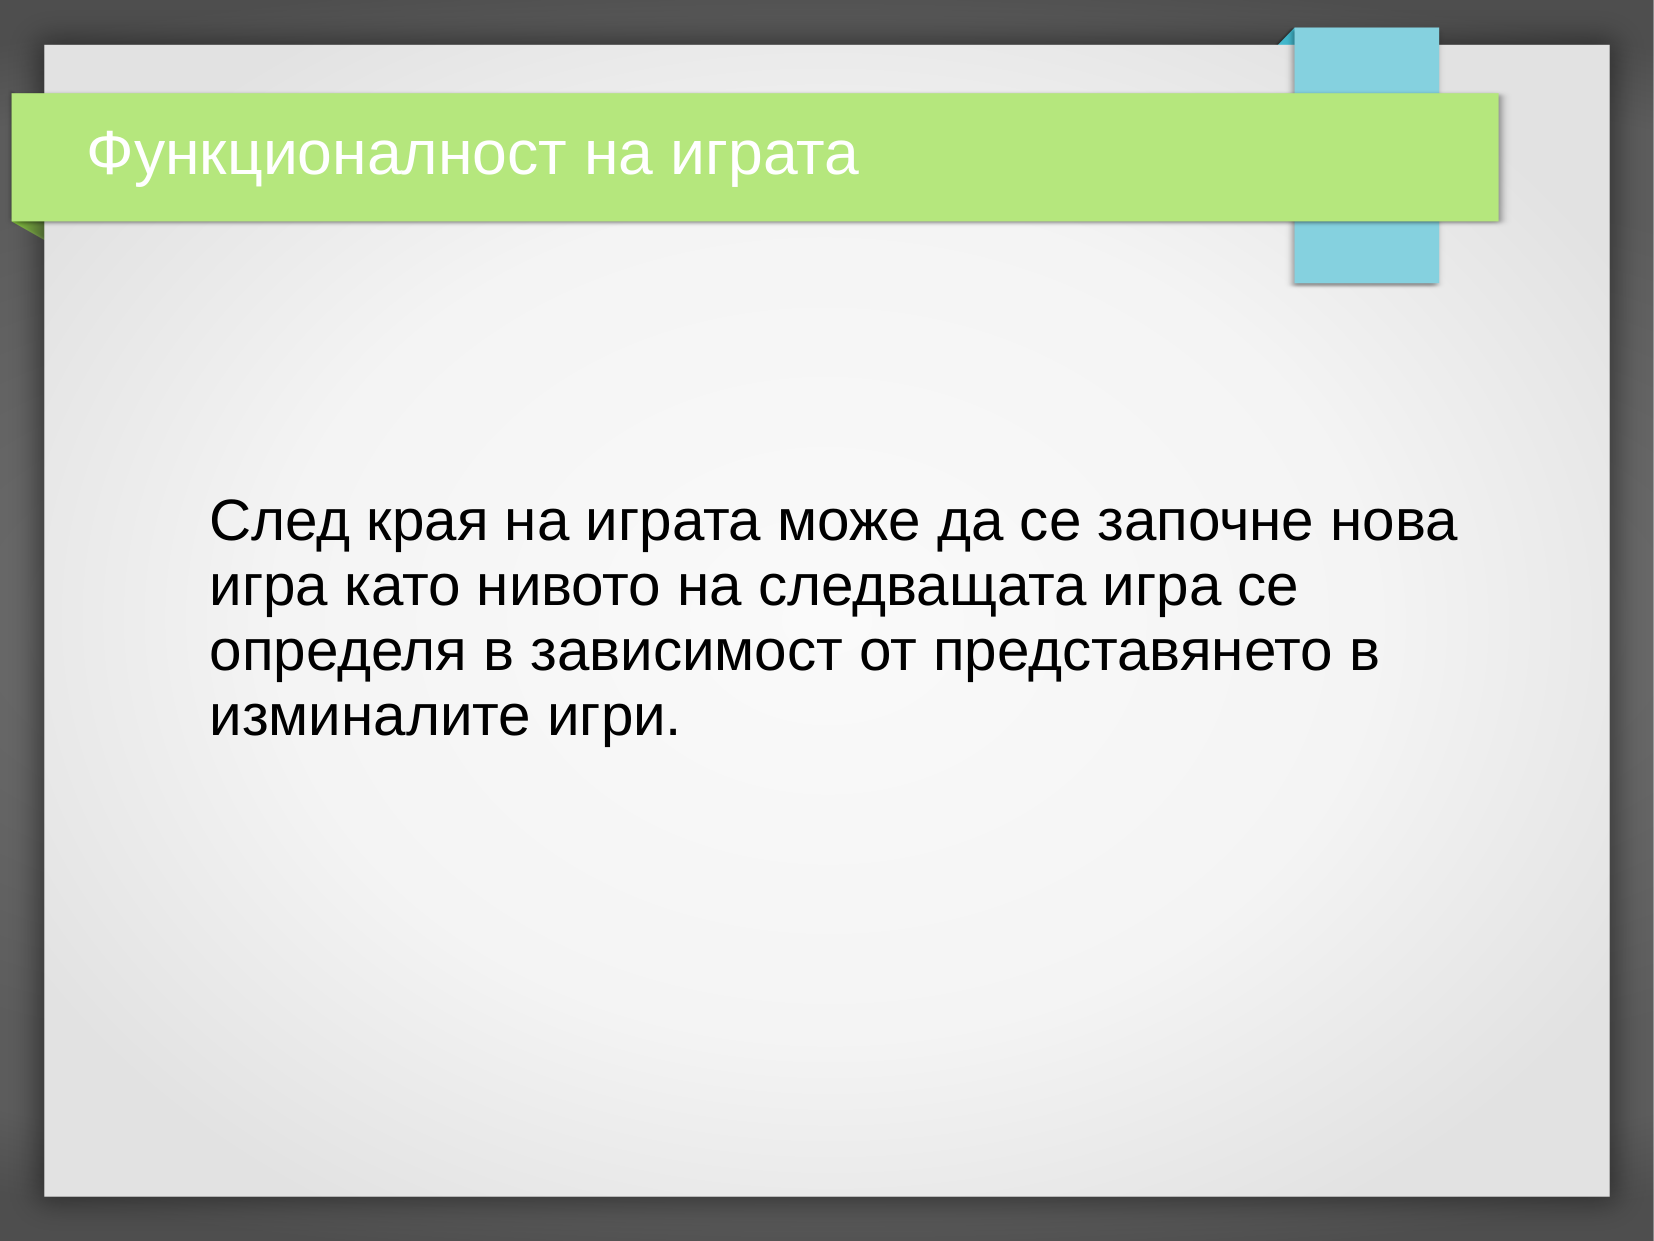

# Функционалност на играта
След края на играта може да се започне нова игра като нивото на следващата игра се определя в зависимост от представянето в изминалите игри.